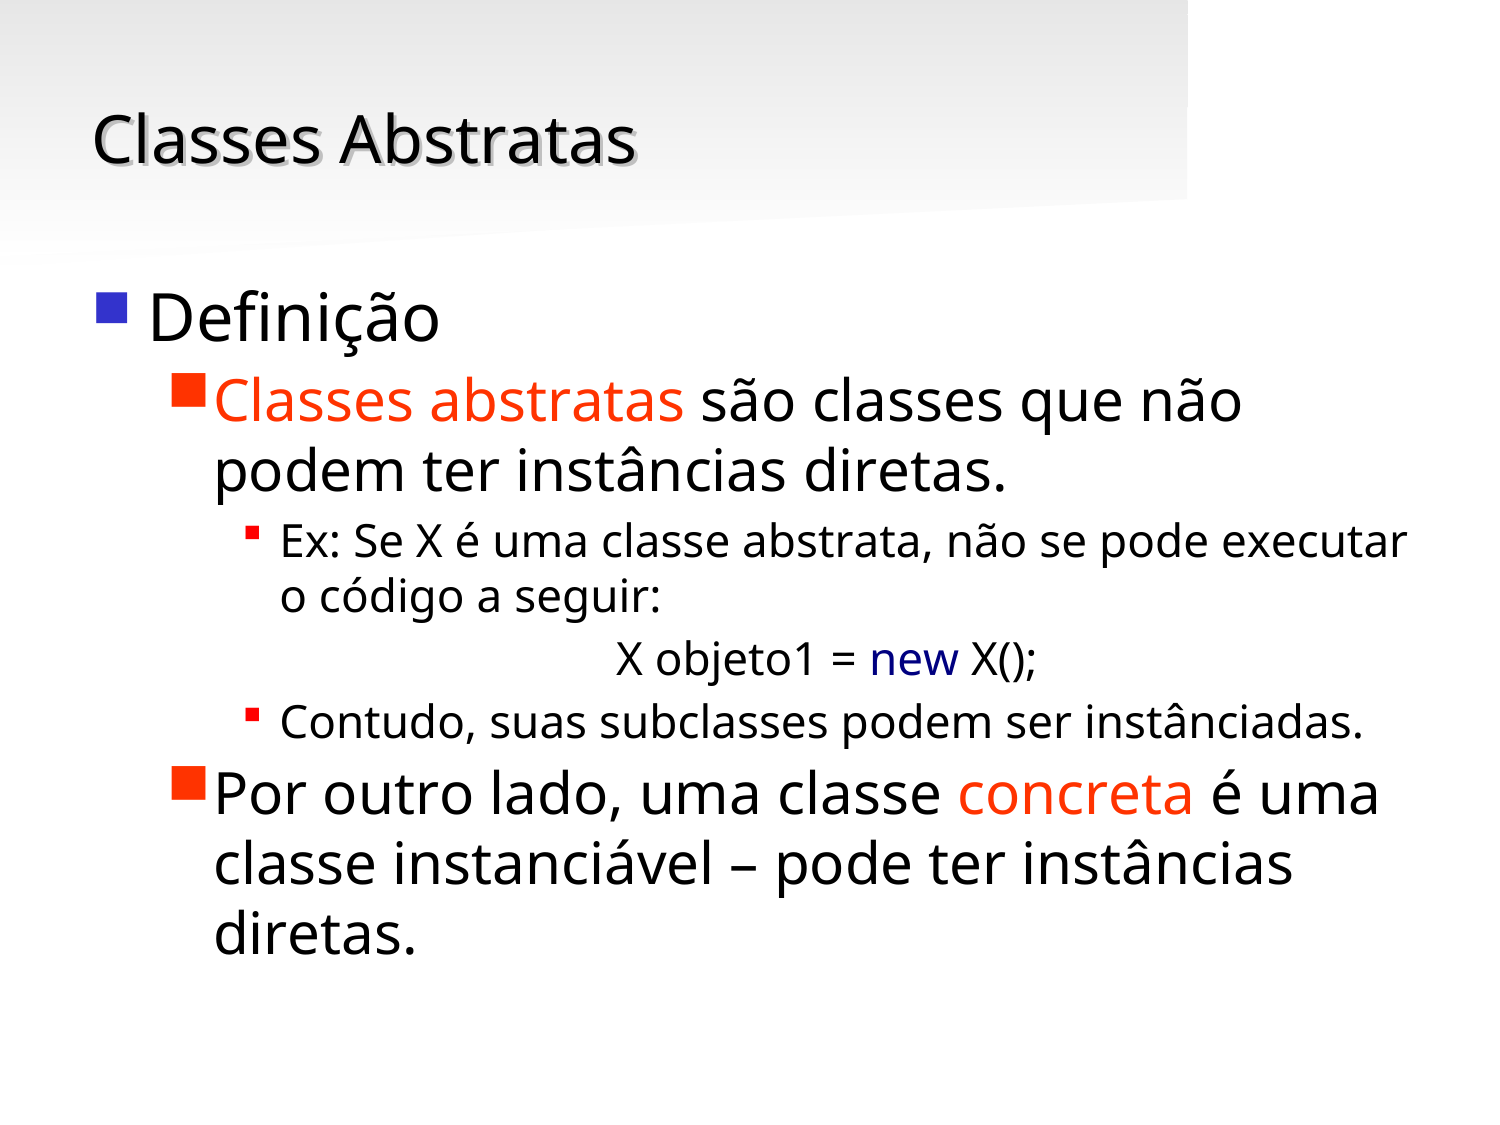

Classes Abstratas
Definição
Classes abstratas são classes que não podem ter instâncias diretas.
Ex: Se X é uma classe abstrata, não se pode executar o código a seguir:
X objeto1 = new X();
Contudo, suas subclasses podem ser instânciadas.
Por outro lado, uma classe concreta é uma classe instanciável – pode ter instâncias diretas.